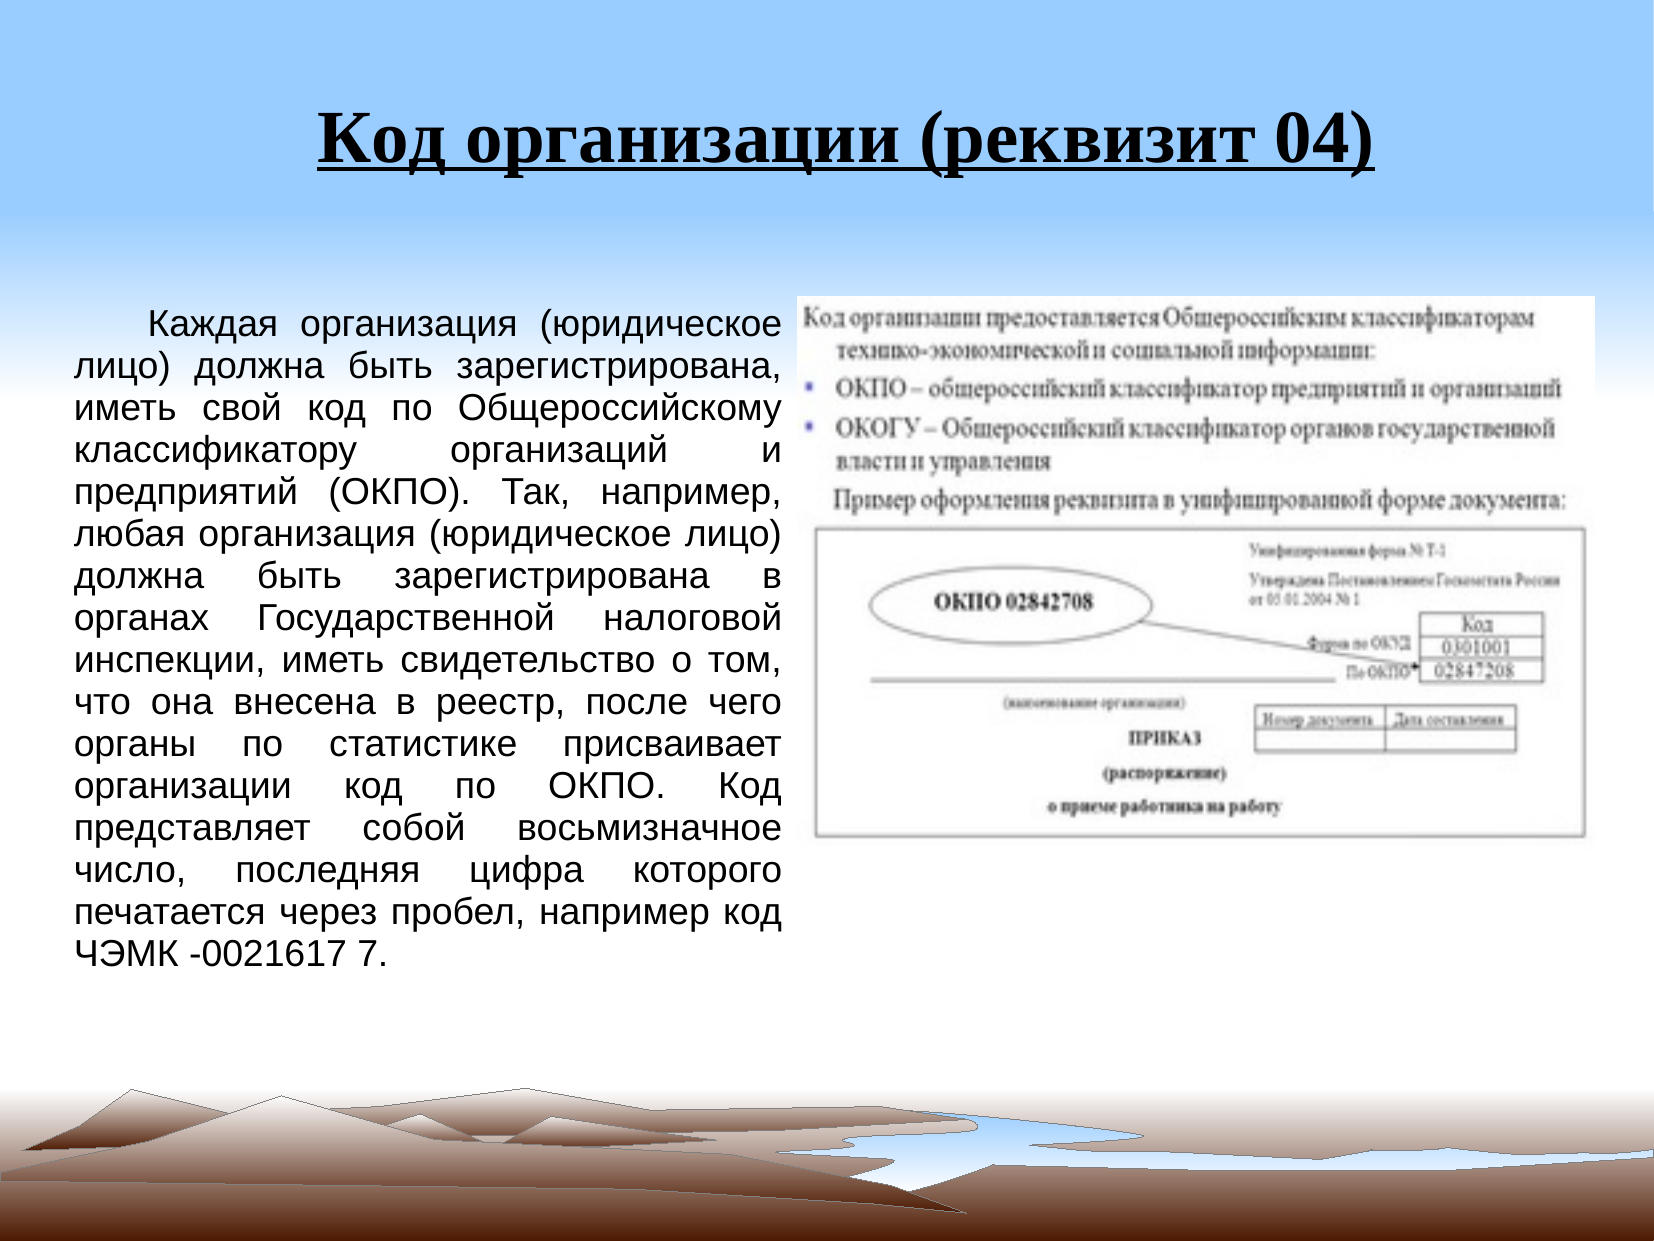

# Код организации (реквизит 04)
	Каждая организация (юридическое лицо) должна быть зарегистрирована, иметь свой код по Общероссийскому классификатору организаций и предприятий (ОКПО). Так, например, любая организация (юридическое лицо) должна быть зарегистрирована в органах Государственной налоговой инспекции, иметь свидетельство о том, что она внесена в реестр, после чего органы по статистике присваивает организации код по ОКПО. Код представляет собой восьмизначное число, последняя цифра которого печатается через пробел, например код ЧЭМК -0021617 7.